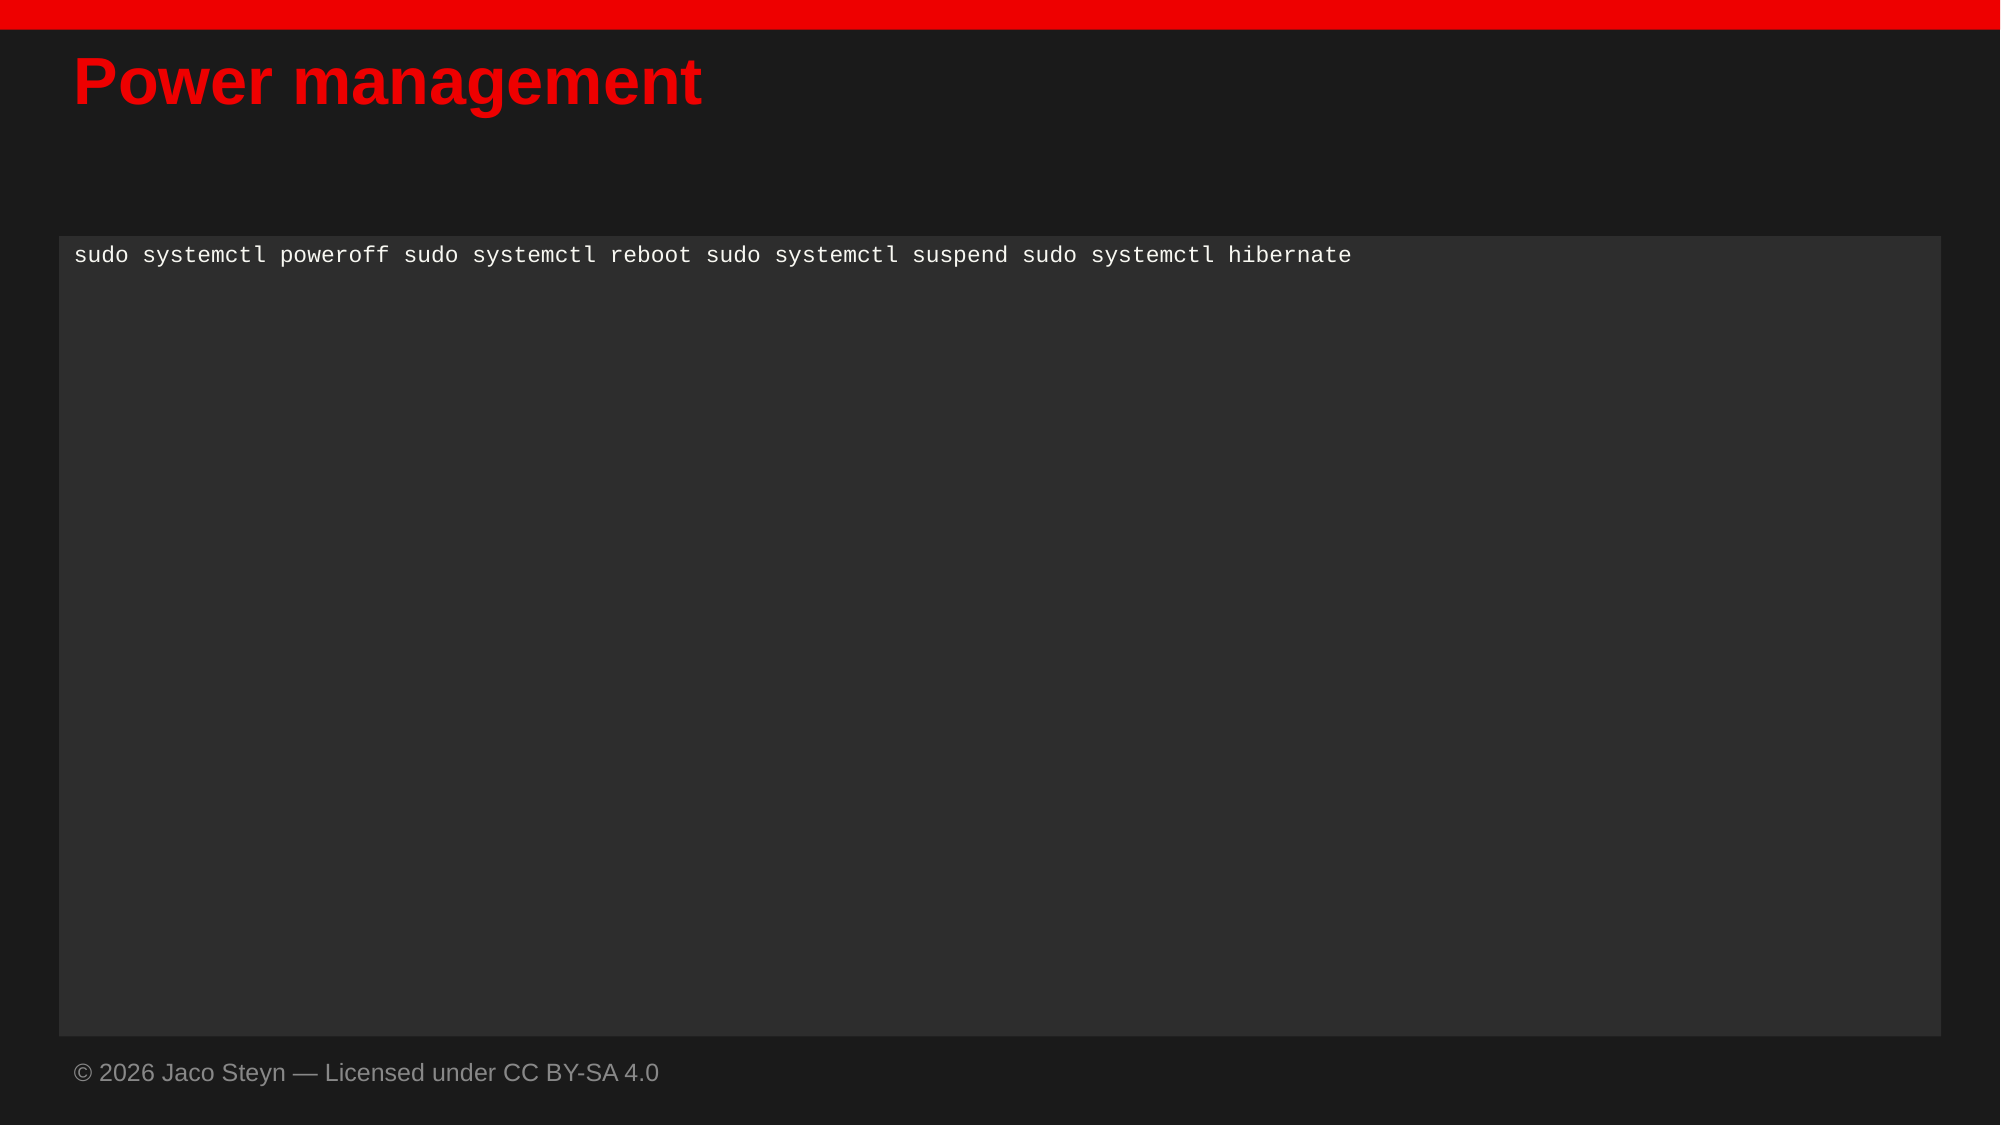

Power management
sudo systemctl poweroff sudo systemctl reboot sudo systemctl suspend sudo systemctl hibernate
© 2026 Jaco Steyn — Licensed under CC BY-SA 4.0